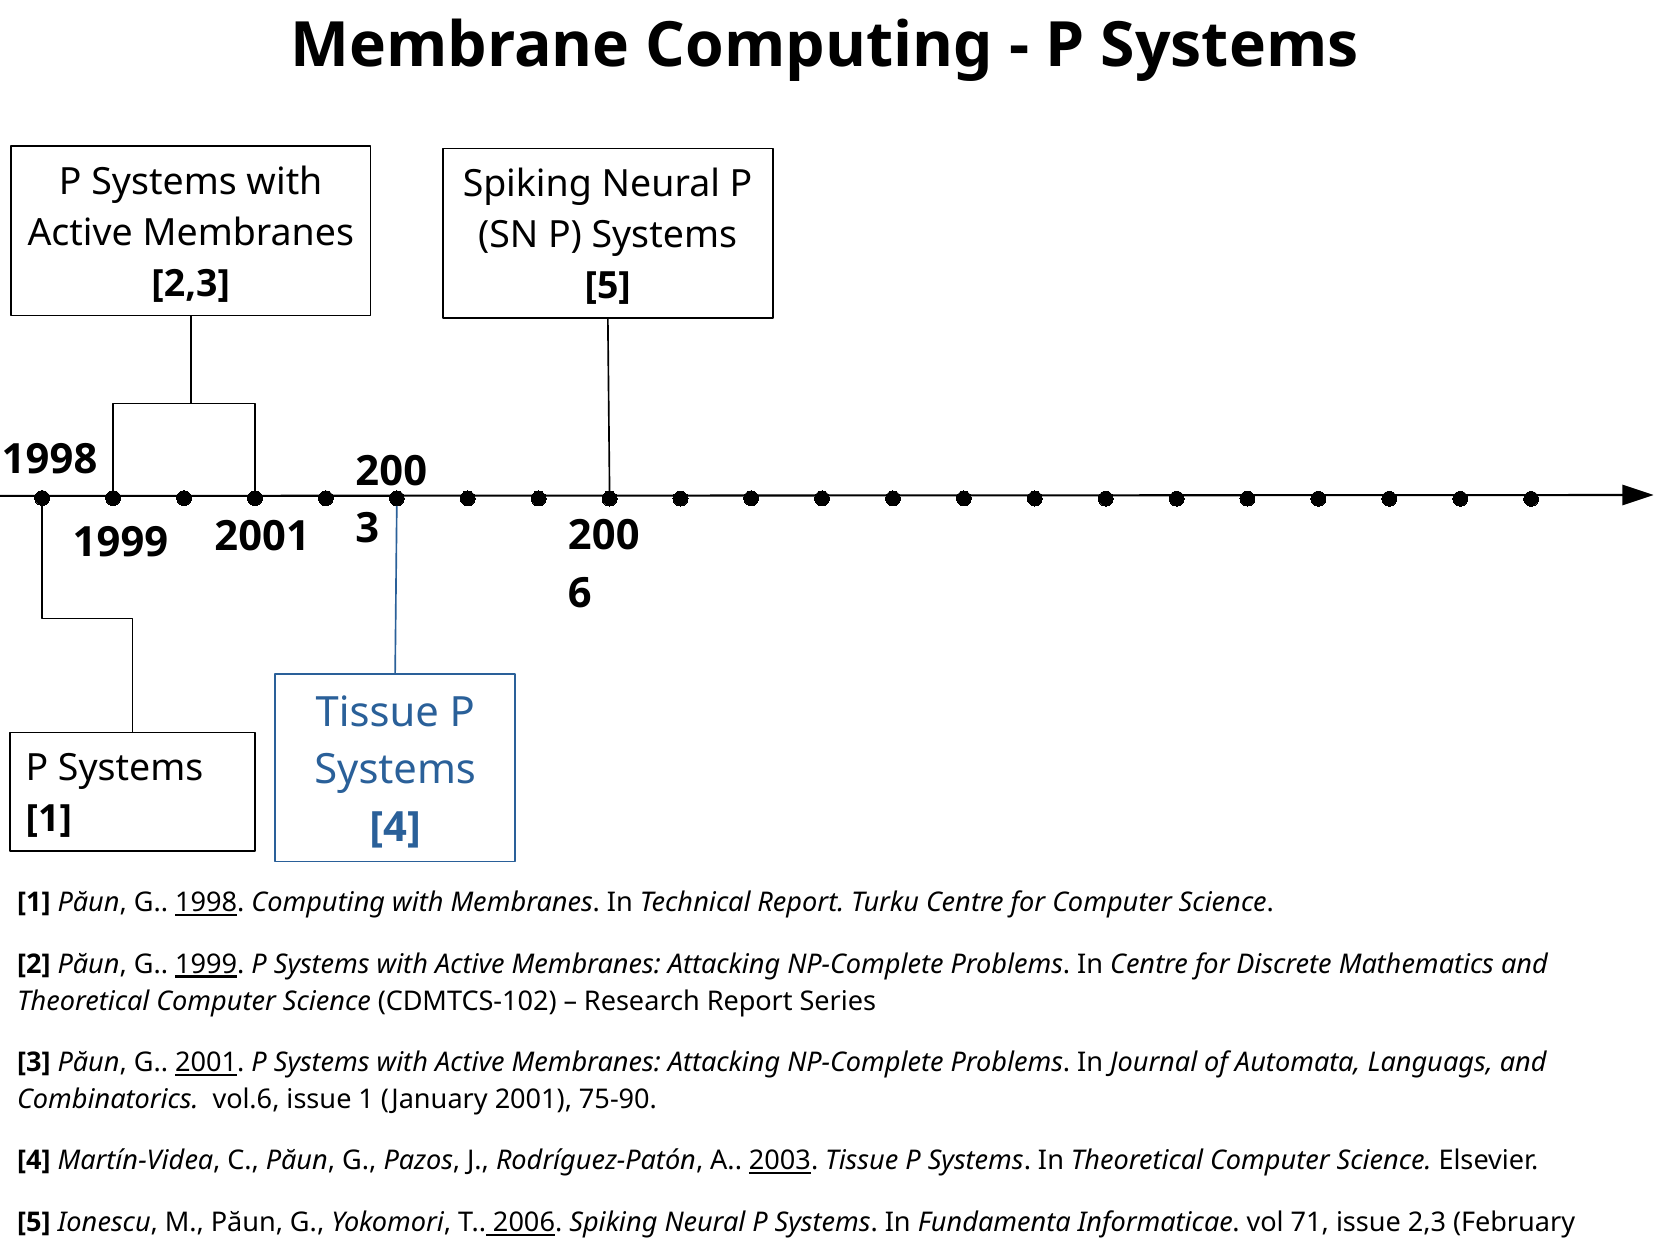

# Membrane Computing - P Systems
P Systems with Active Membranes [2,3]
Spiking Neural P (SN P) Systems [5]
1998
2003
2006
2001
1999
Tissue P Systems [4]
P Systems [1]
[1] Păun, G.. 1998. Computing with Membranes. In Technical Report. Turku Centre for Computer Science.
[2] Păun, G.. 1999. P Systems with Active Membranes: Attacking NP-Complete Problems. In Centre for Discrete Mathematics and Theoretical Computer Science (CDMTCS-102) – Research Report Series
[3] Păun, G.. 2001. P Systems with Active Membranes: Attacking NP-Complete Problems. In Journal of Automata, Languags, and Combinatorics. vol.6, issue 1 (January 2001), 75-90.
[4] Martín-Videa, C., Păun, G., Pazos, J., Rodríguez-Patón, A.. 2003. Tissue P Systems. In Theoretical Computer Science. Elsevier.
[5] Ionescu, M., Păun, G., Yokomori, T.. 2006. Spiking Neural P Systems. In Fundamenta Informaticae. vol 71, issue 2,3 (February 2006), 279-308.